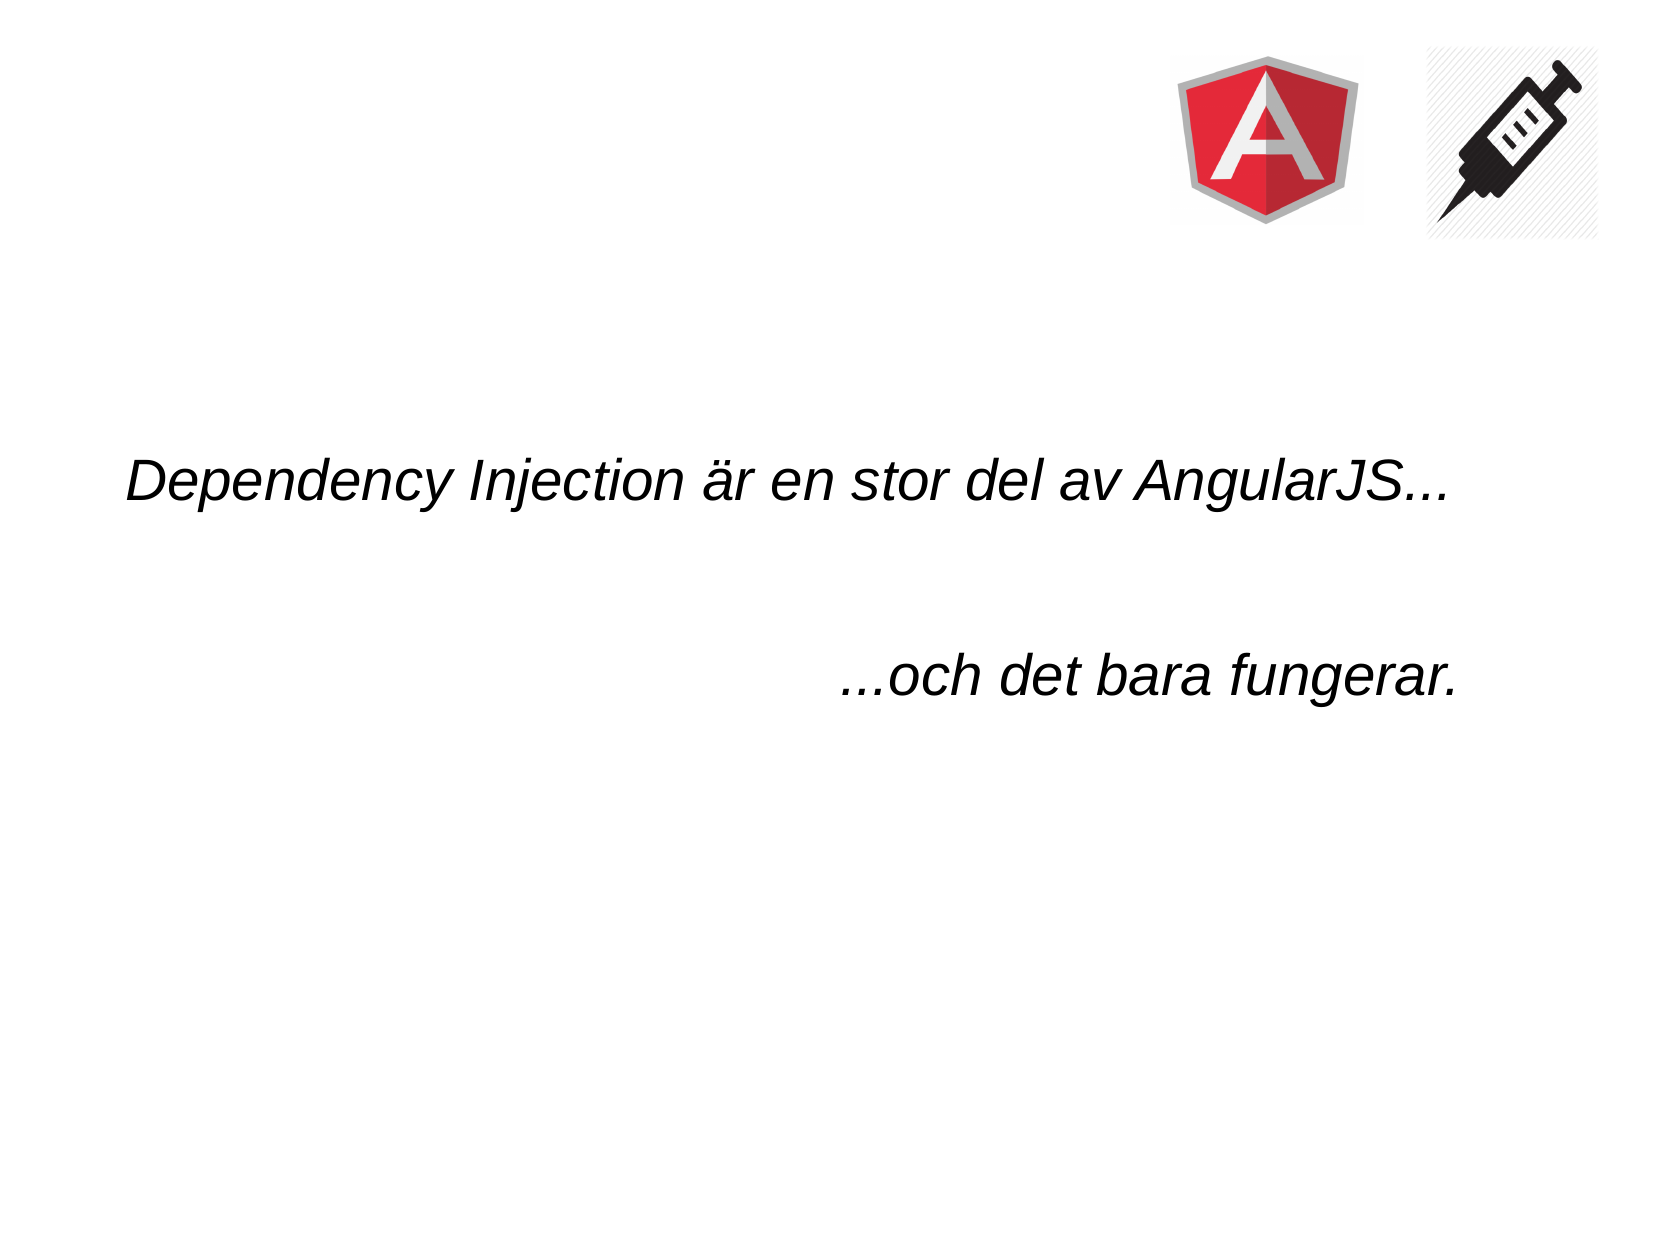

Dependency Injection är en stor del av AngularJS...
 ...och det bara fungerar.